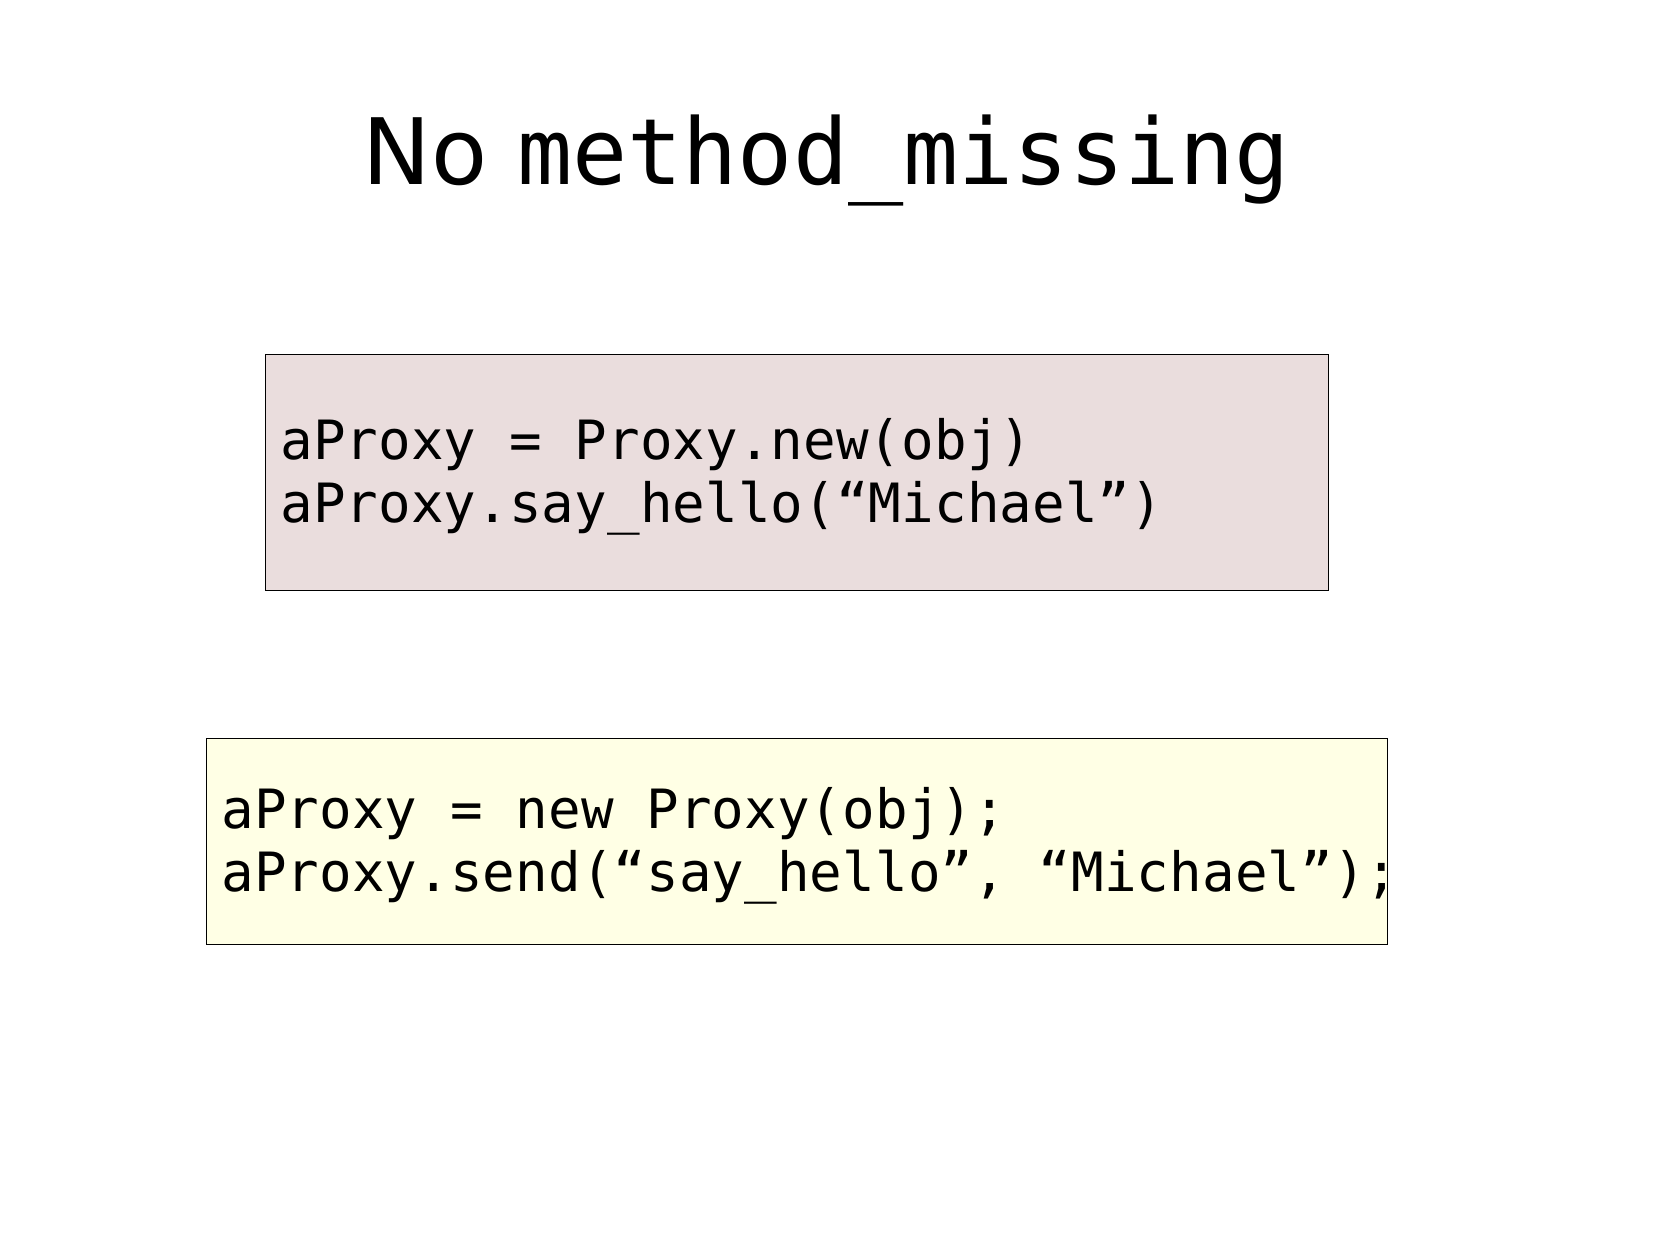

# No method_missing
aProxy = Proxy.new(obj)
aProxy.say_hello(“Michael”)
aProxy = new Proxy(obj);
aProxy.send(“say_hello”, “Michael”);